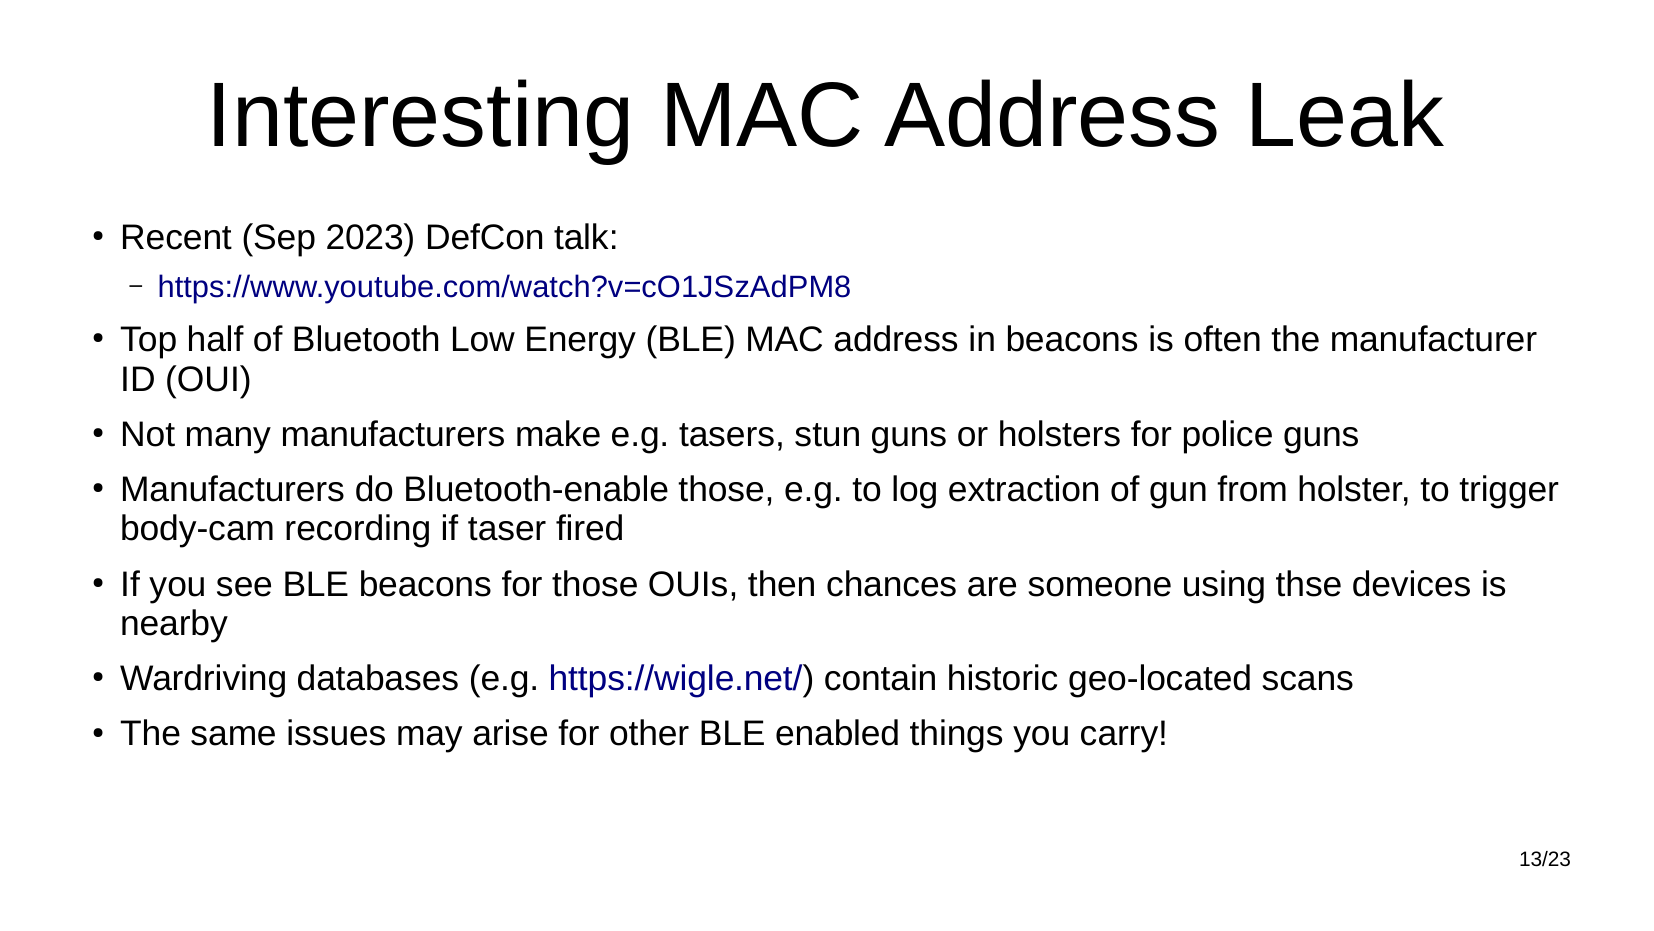

# Interesting MAC Address Leak
Recent (Sep 2023) DefCon talk:
https://www.youtube.com/watch?v=cO1JSzAdPM8
Top half of Bluetooth Low Energy (BLE) MAC address in beacons is often the manufacturer ID (OUI)
Not many manufacturers make e.g. tasers, stun guns or holsters for police guns
Manufacturers do Bluetooth-enable those, e.g. to log extraction of gun from holster, to trigger body-cam recording if taser fired
If you see BLE beacons for those OUIs, then chances are someone using thse devices is nearby
Wardriving databases (e.g. https://wigle.net/) contain historic geo-located scans
The same issues may arise for other BLE enabled things you carry!
13